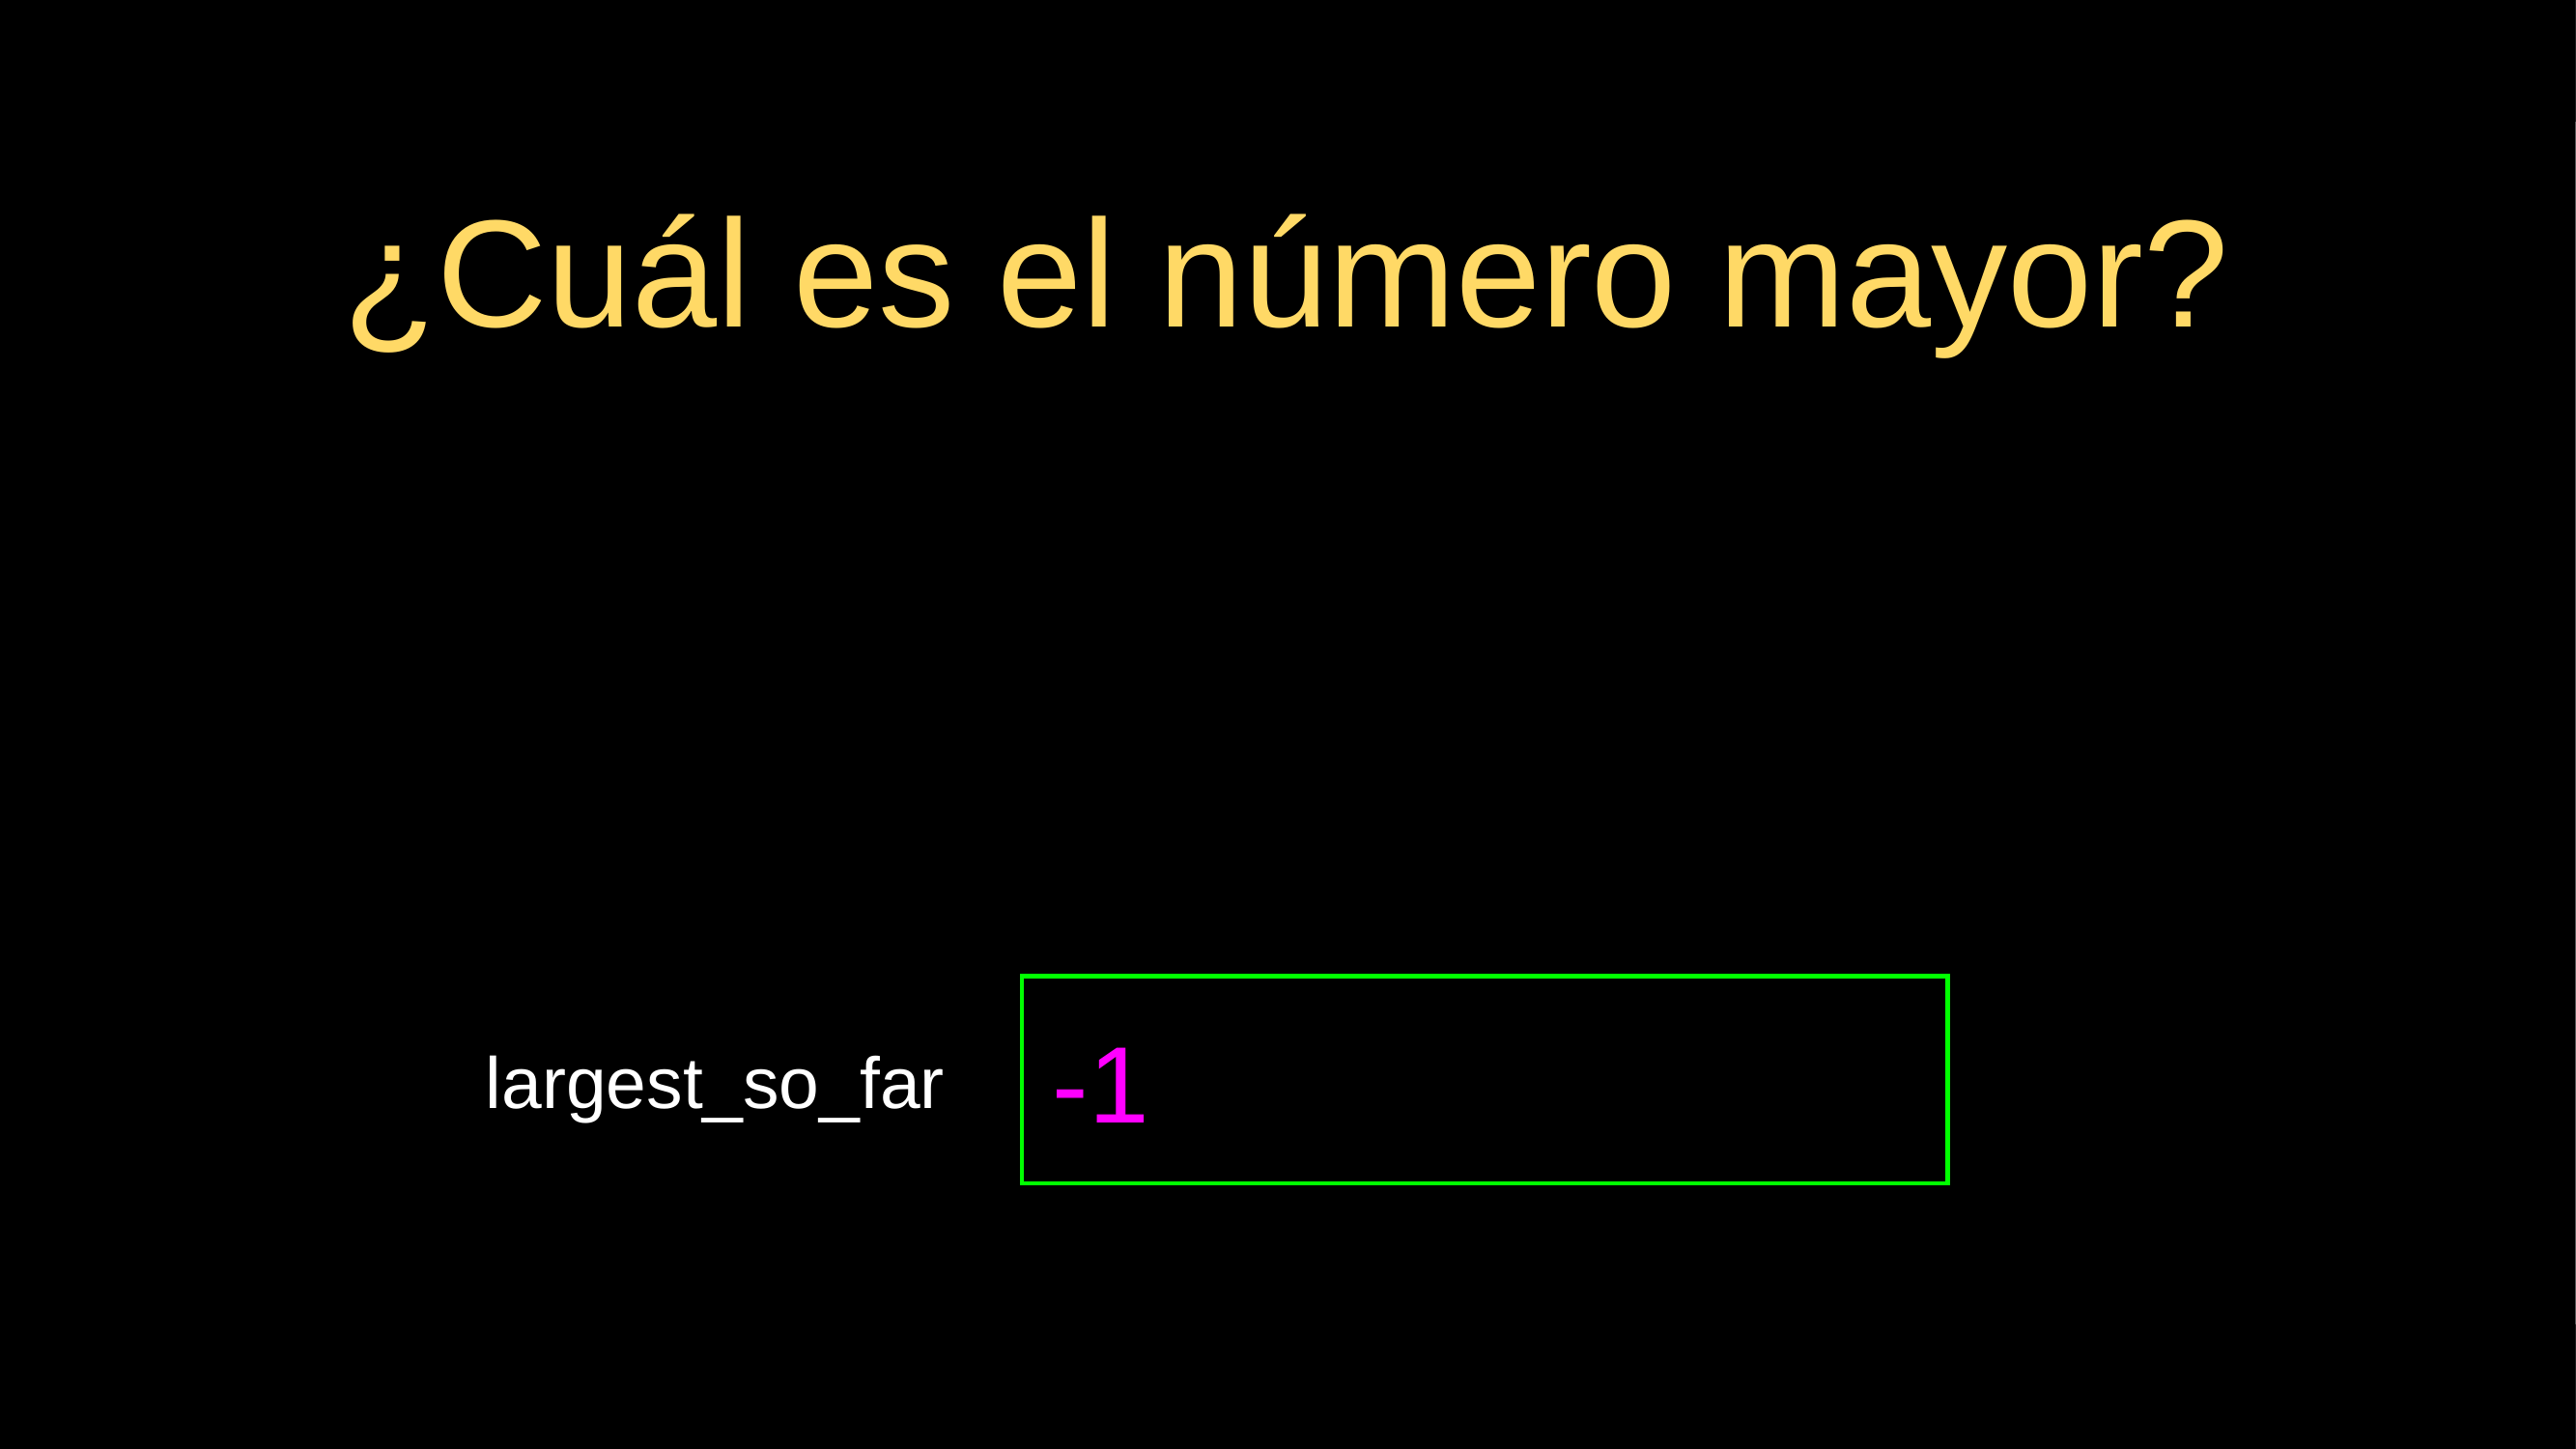

# ¿Cuál es el número mayor?
-1
largest_so_far